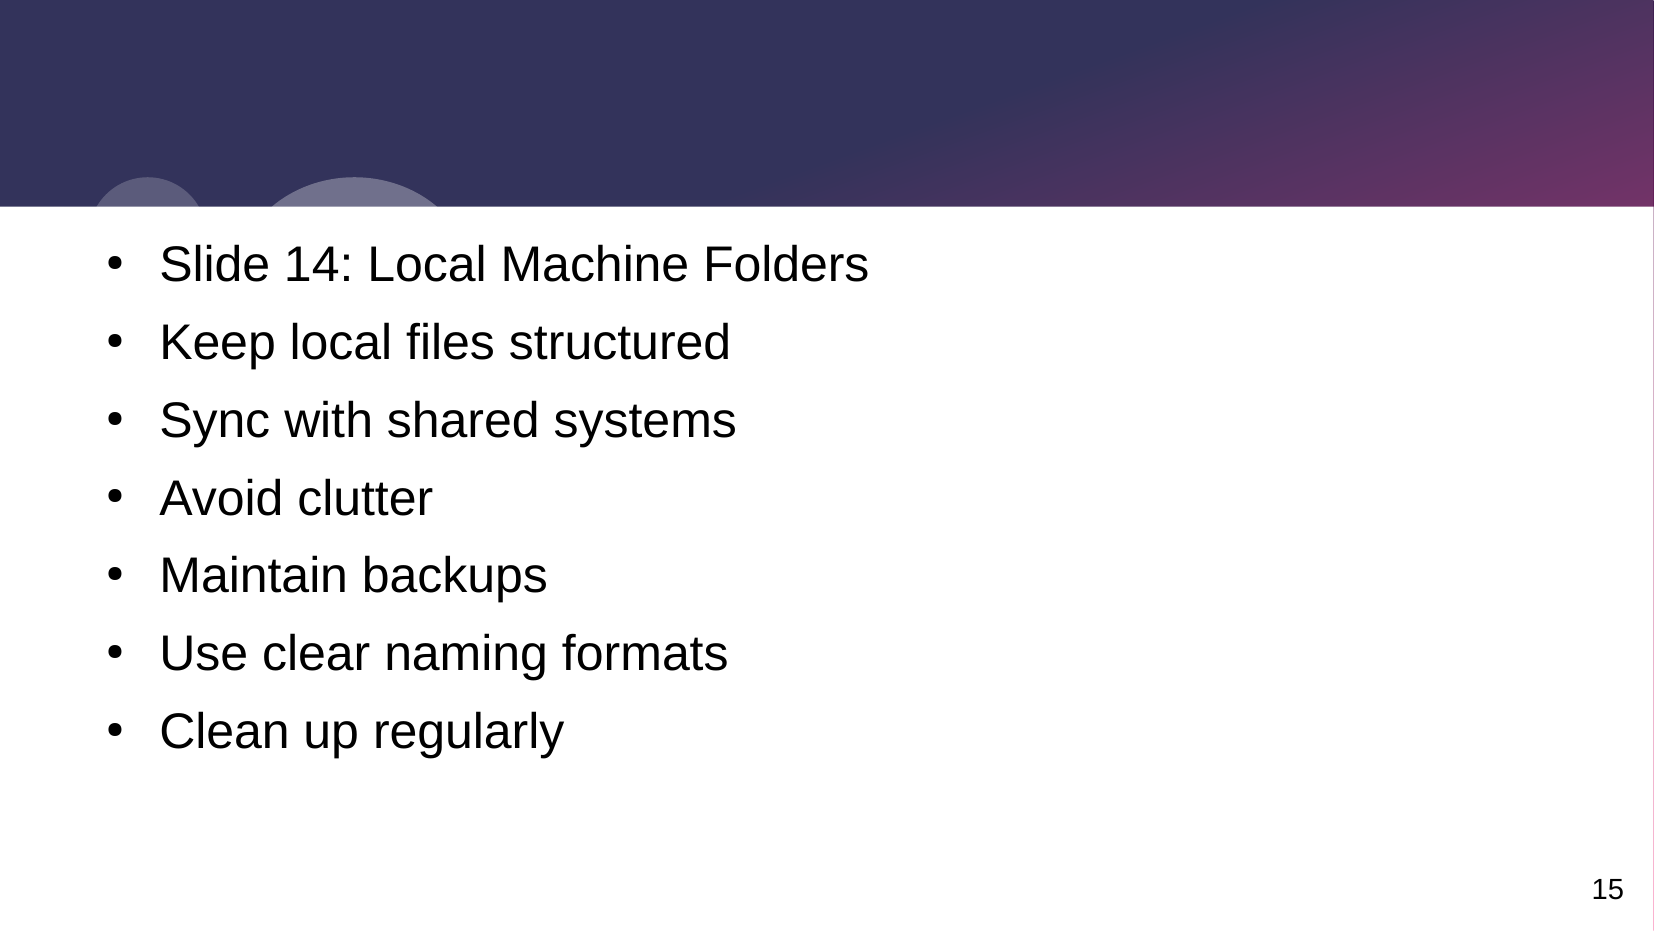

#
Slide 14: Local Machine Folders
Keep local files structured
Sync with shared systems
Avoid clutter
Maintain backups
Use clear naming formats
Clean up regularly